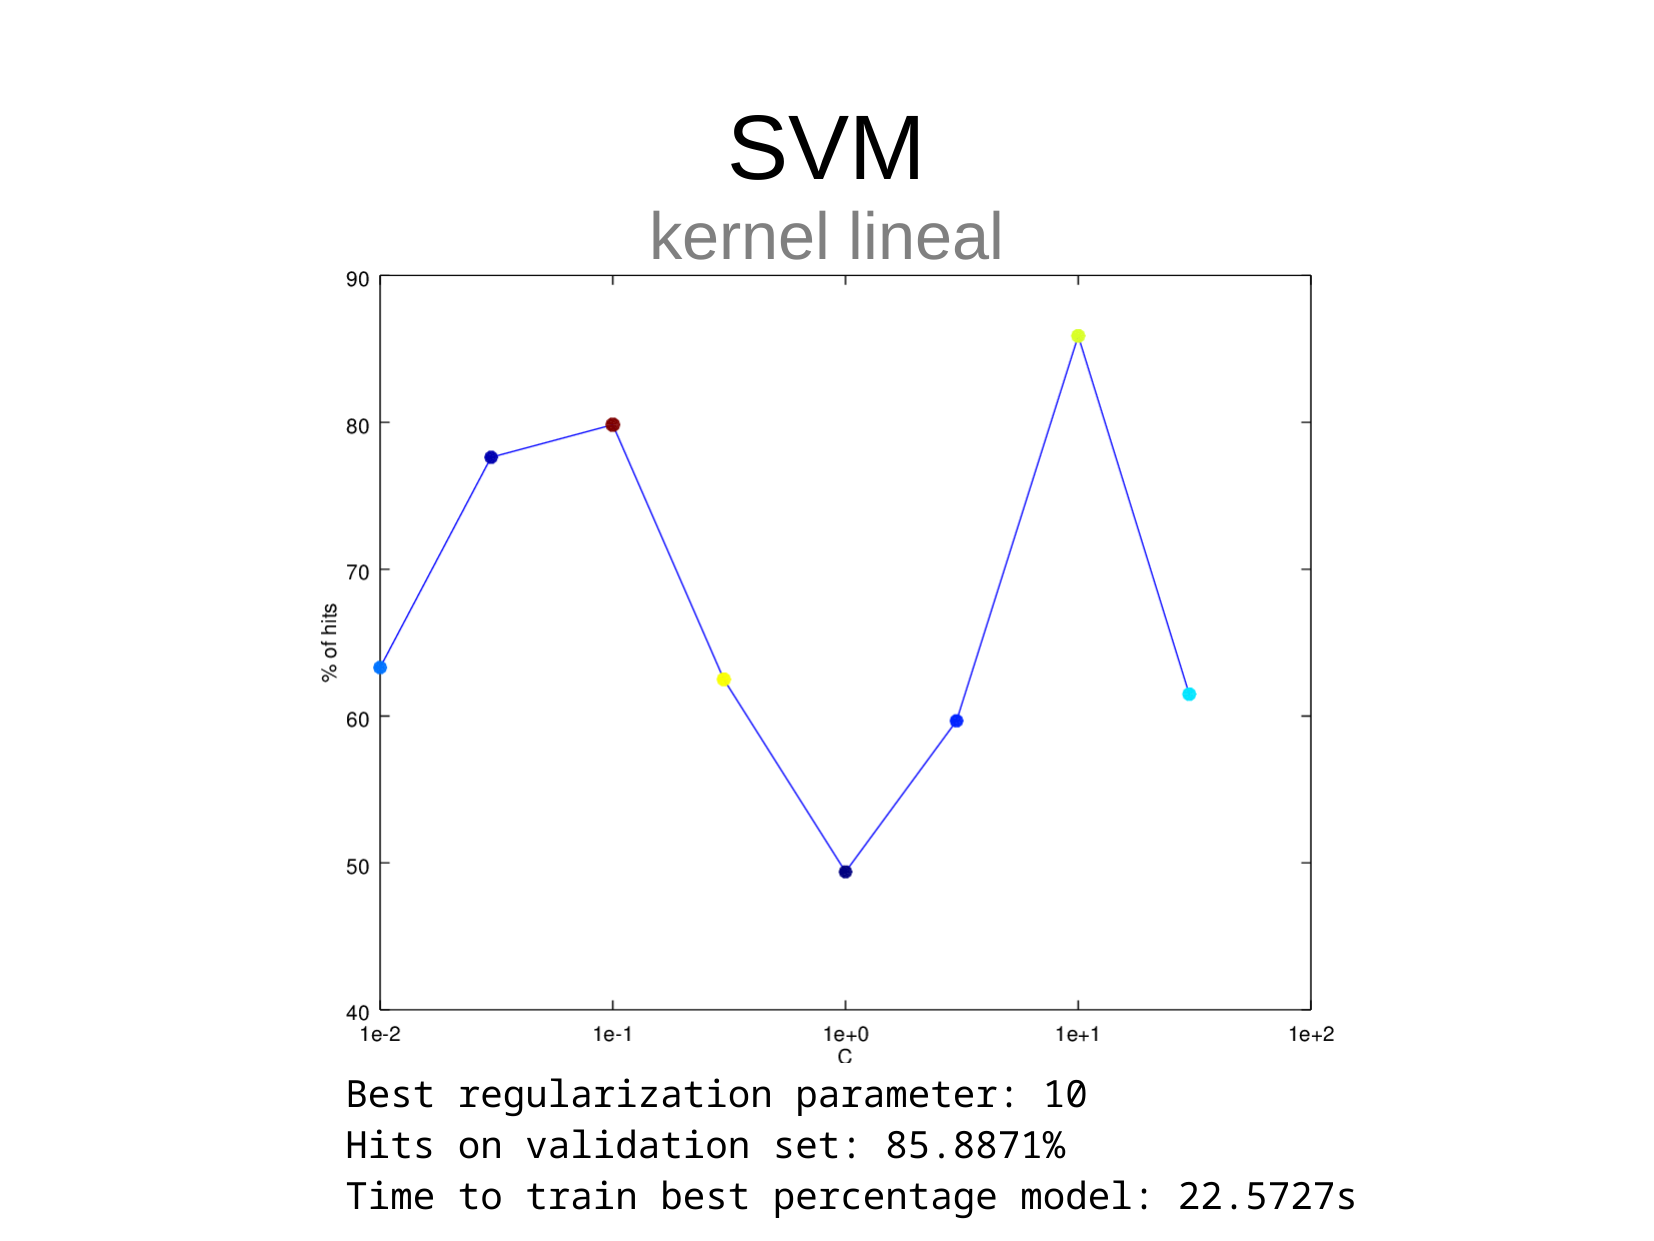

# SVM kernel lineal
Best regularization parameter: 10
Hits on validation set: 85.8871%
Time to train best percentage model: 22.5727s